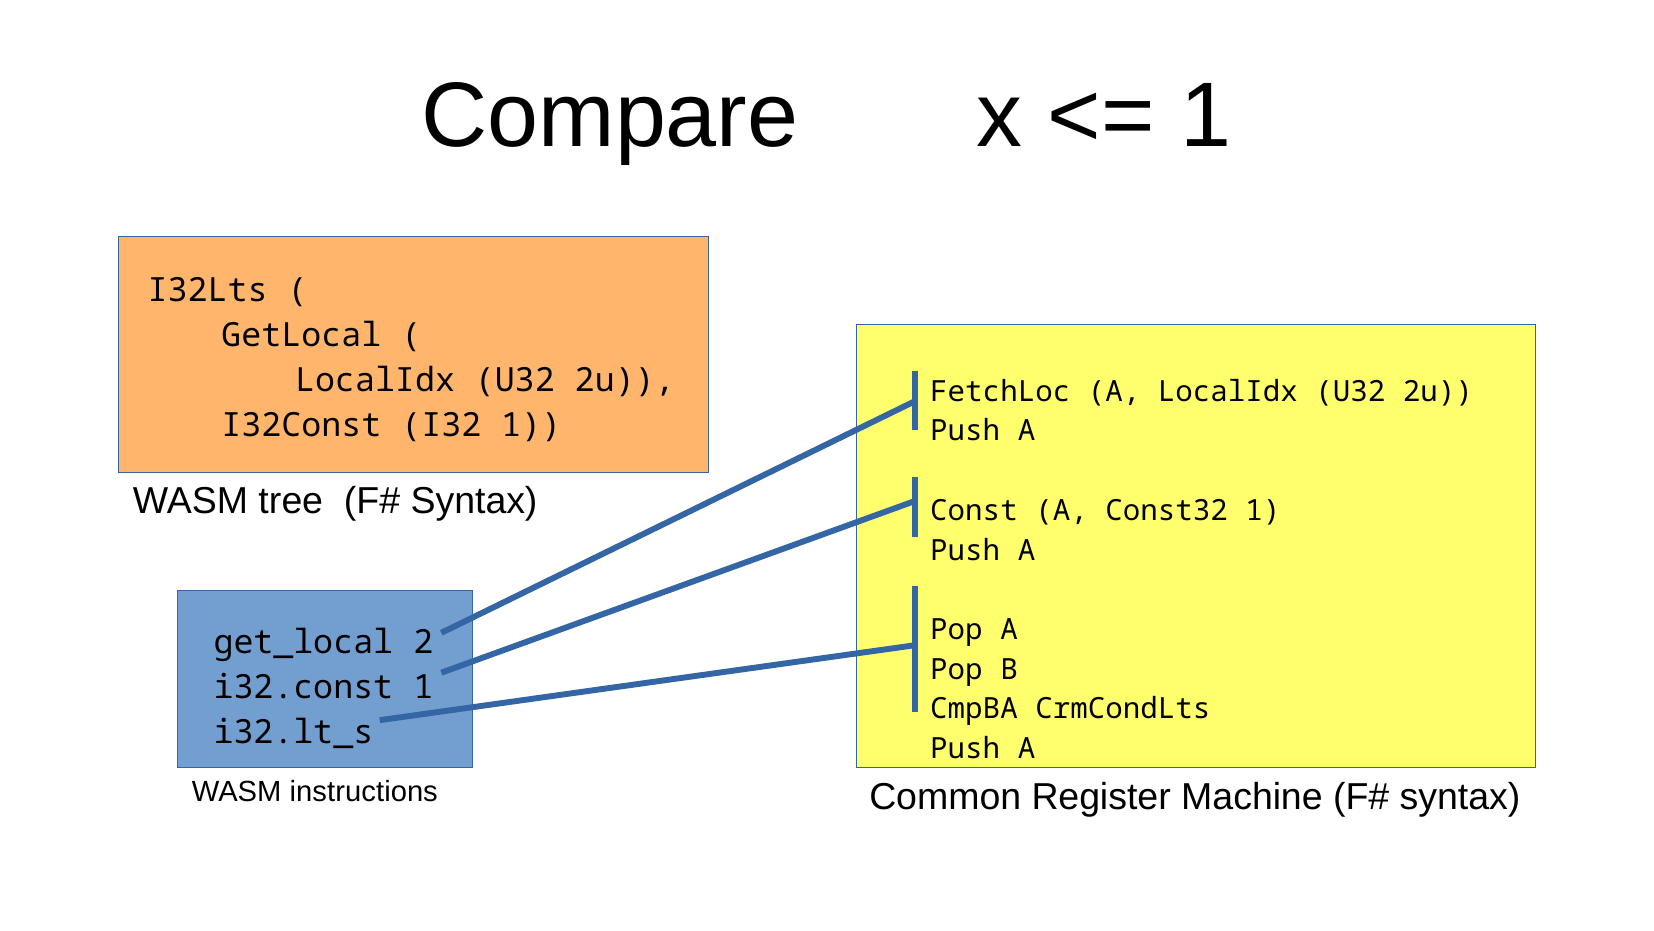

# Compare x <= 1
I32Lts (
	GetLocal (
		LocalIdx (U32 2u)),
	I32Const (I32 1))
FetchLoc (A, LocalIdx (U32 2u))
Push A
Const (A, Const32 1)
Push A
Pop A
Pop B
CmpBA CrmCondLts
Push A
WASM tree (F# Syntax)
get_local 2
i32.const 1
i32.lt_s
WASM instructions
Common Register Machine (F# syntax)